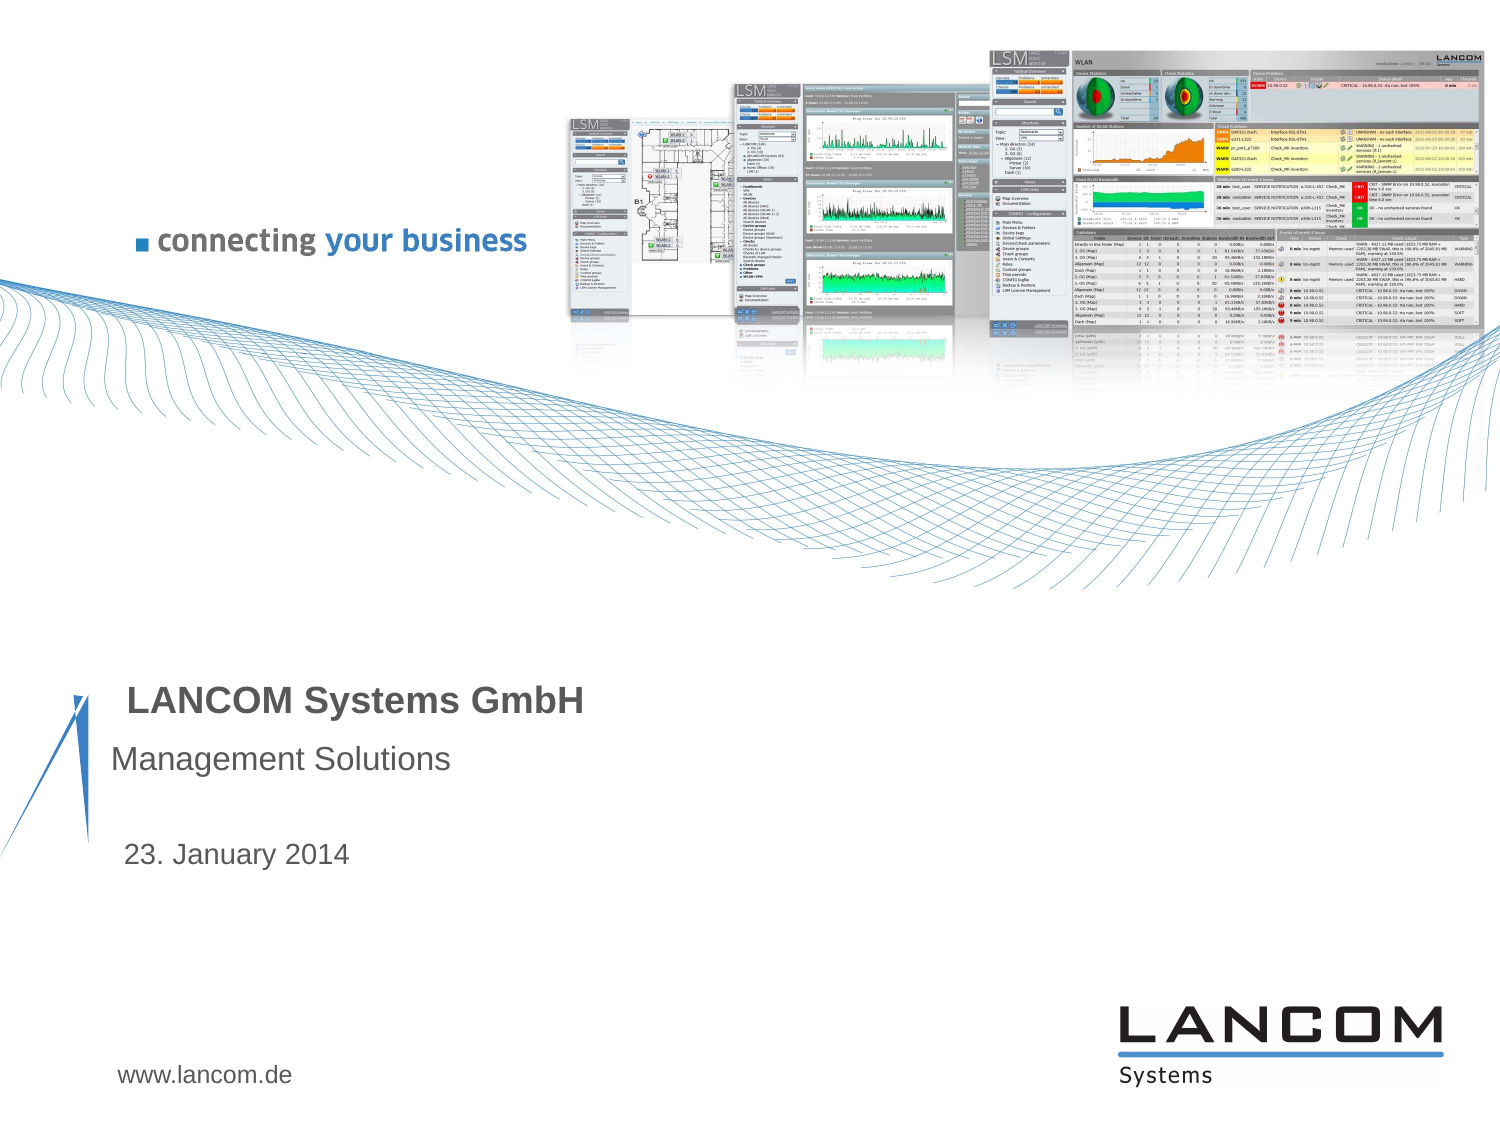

LANCOM Systems GmbH
# Management Solutions
23. January 2014